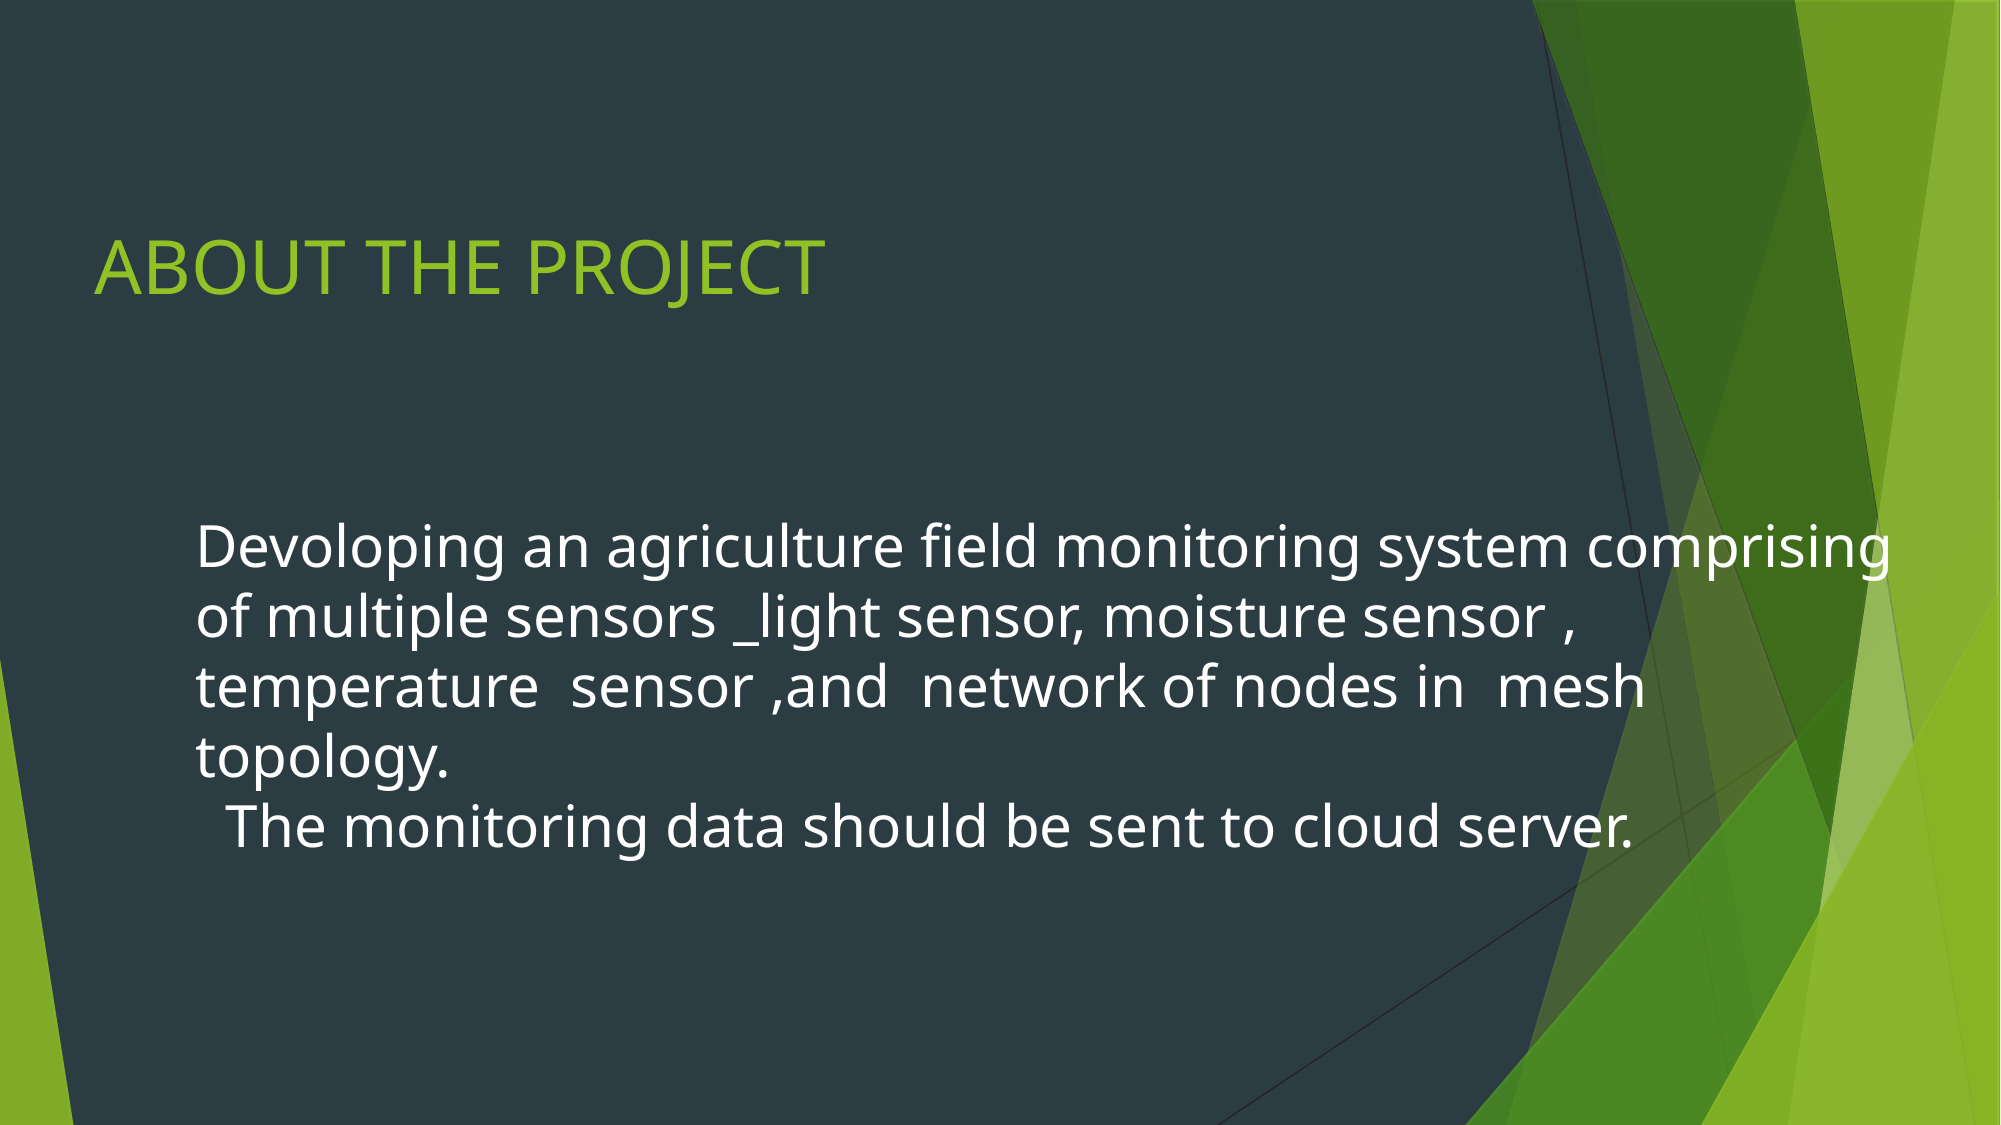

# ABOUT THE PROJECT
Devoloping an agriculture field monitoring system comprising of multiple sensors _light sensor, moisture sensor , temperature sensor ,and network of nodes in mesh topology.
 The monitoring data should be sent to cloud server.